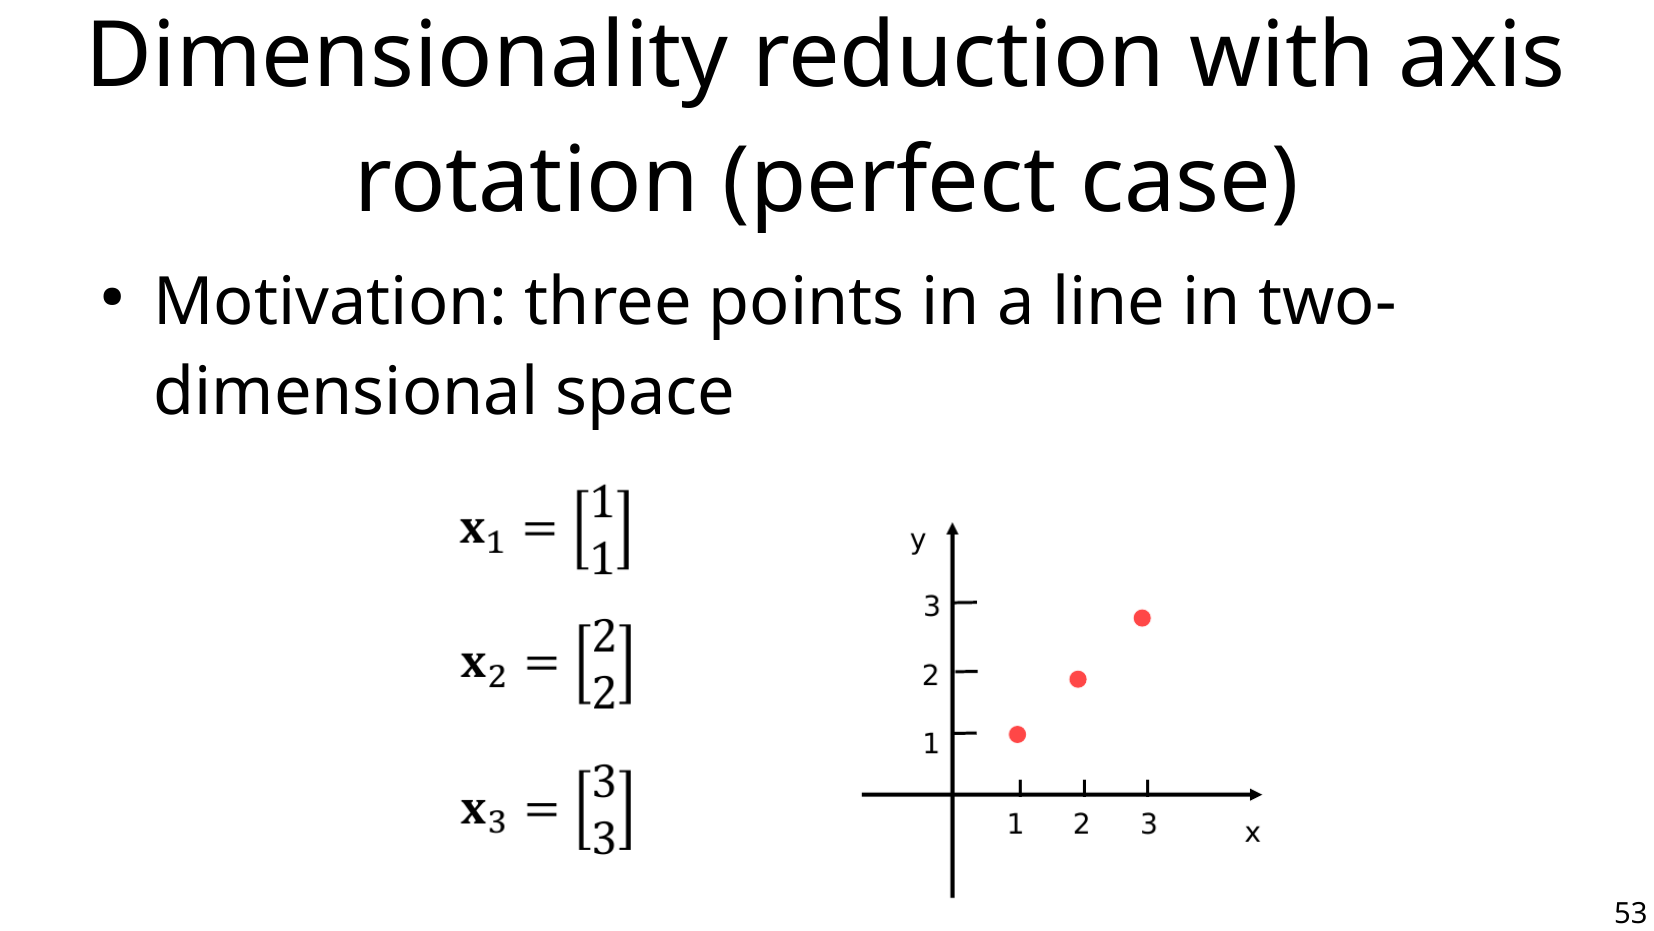

# Dimensionality reduction with axis rotation (perfect case)
Motivation: three points in a line in two-dimensional space
53